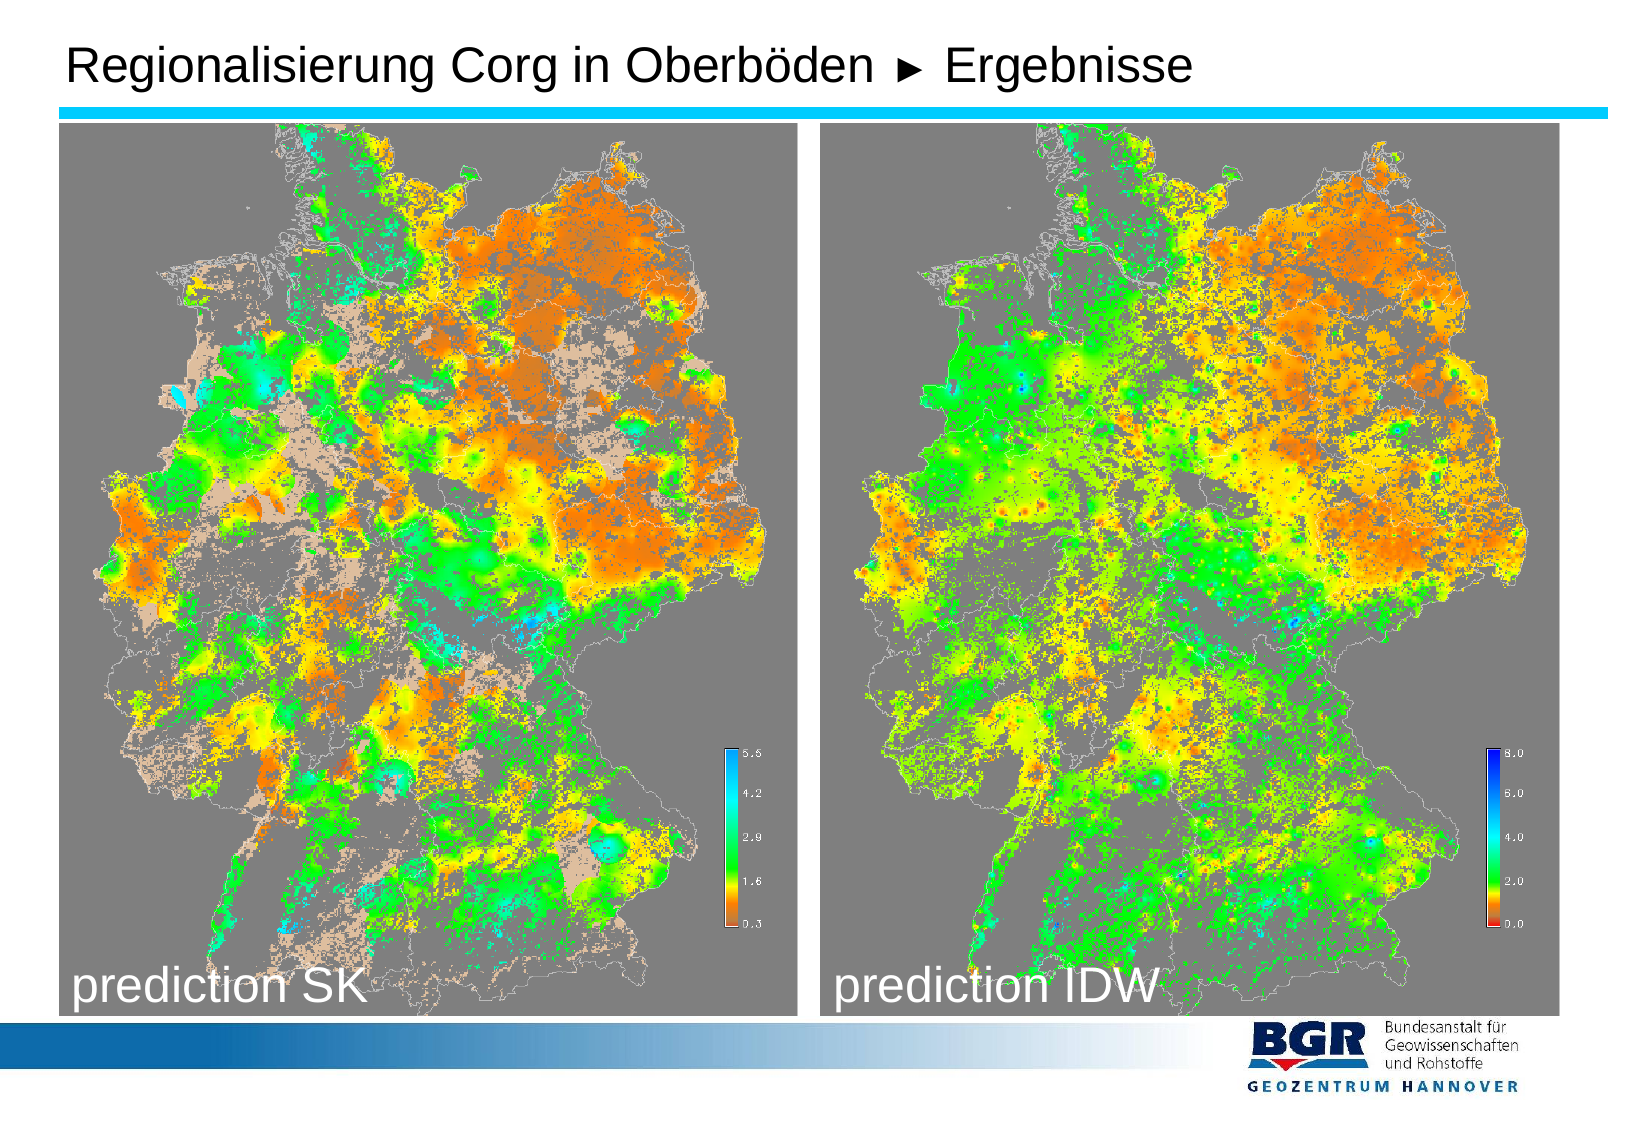

Regionalisierung Corg in Oberböden ► Ergebnisse
prediction SK
prediction IDW